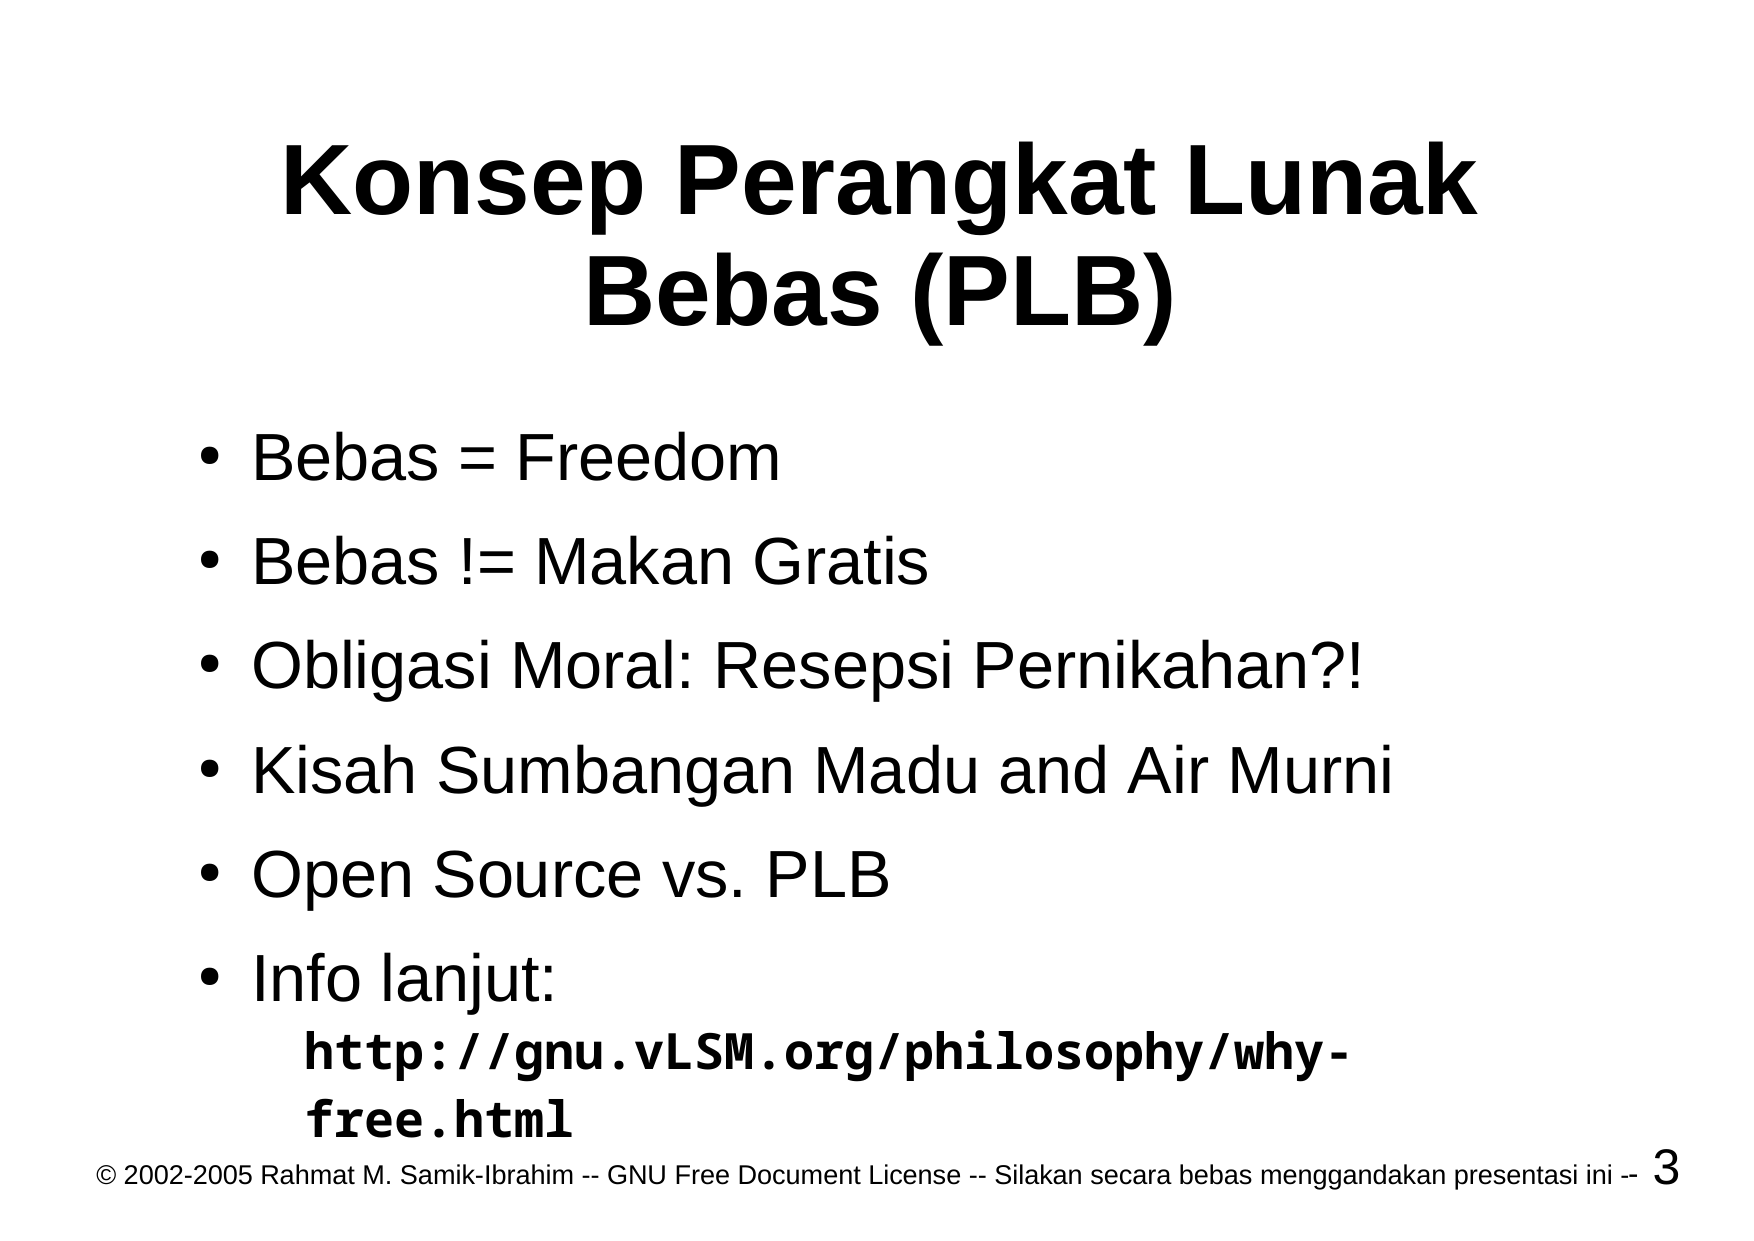

# Konsep Perangkat Lunak Bebas (PLB)
Bebas = Freedom
Bebas != Makan Gratis
Obligasi Moral: Resepsi Pernikahan?!
Kisah Sumbangan Madu and Air Murni
Open Source vs. PLB
Info lanjut: http://gnu.vLSM.org/philosophy/why-free.html